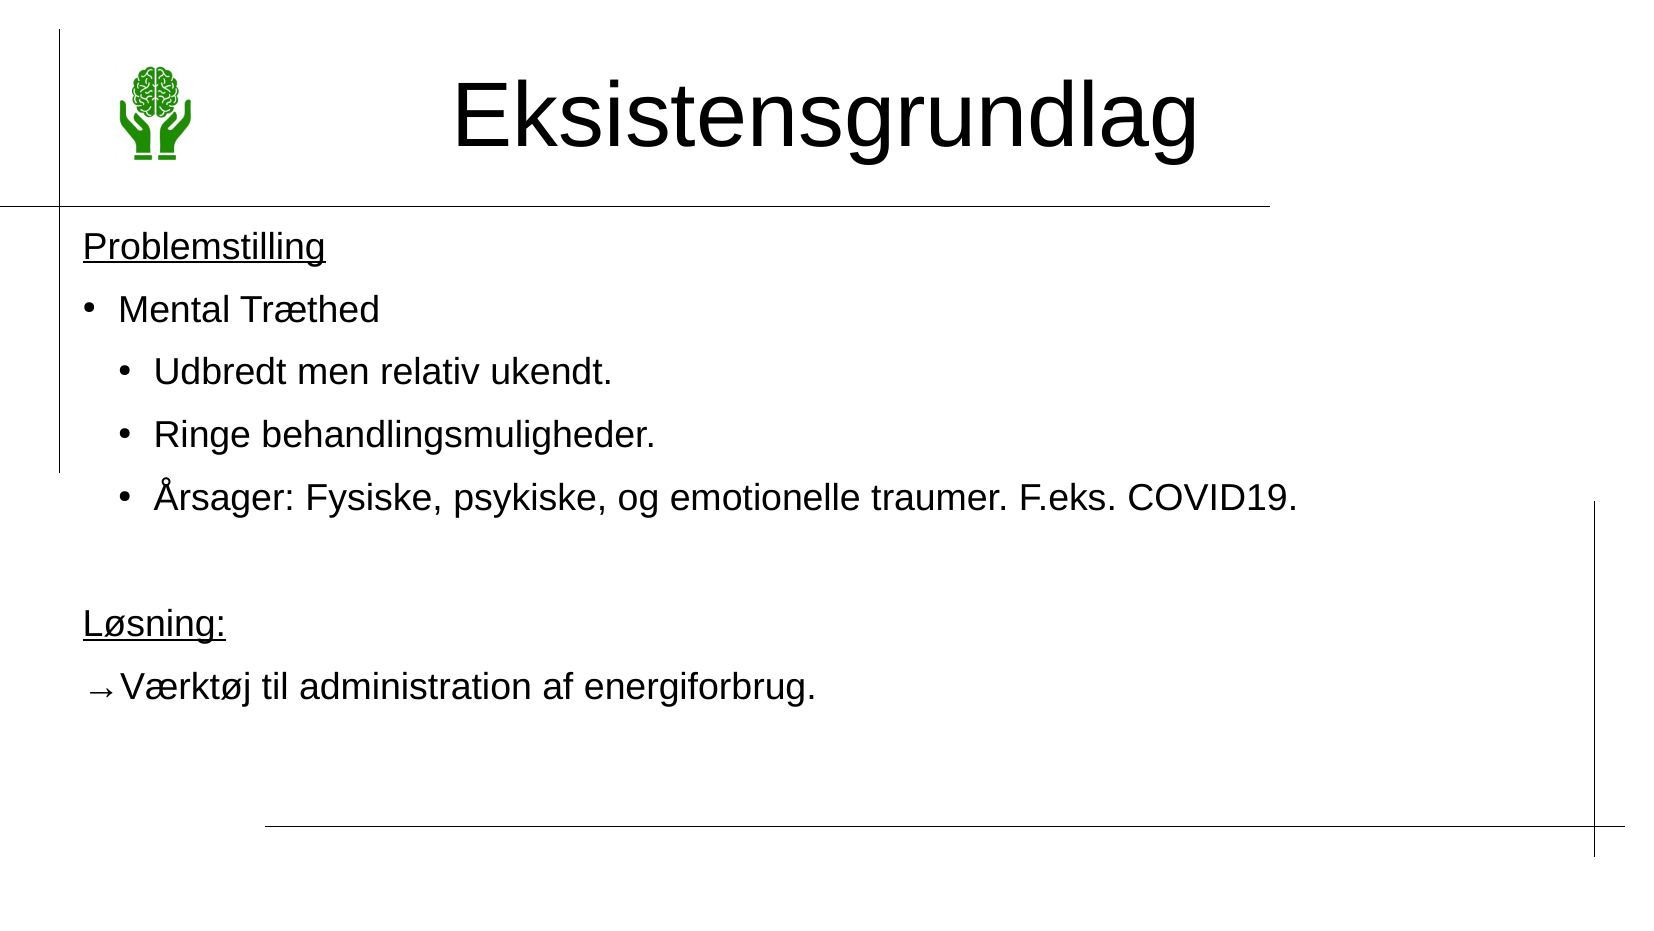

# Eksistensgrundlag
Problemstilling
Mental Træthed
Udbredt men relativ ukendt.
Ringe behandlingsmuligheder.
Årsager: Fysiske, psykiske, og emotionelle traumer. F.eks. COVID19.
Løsning:
→Værktøj til administration af energiforbrug.